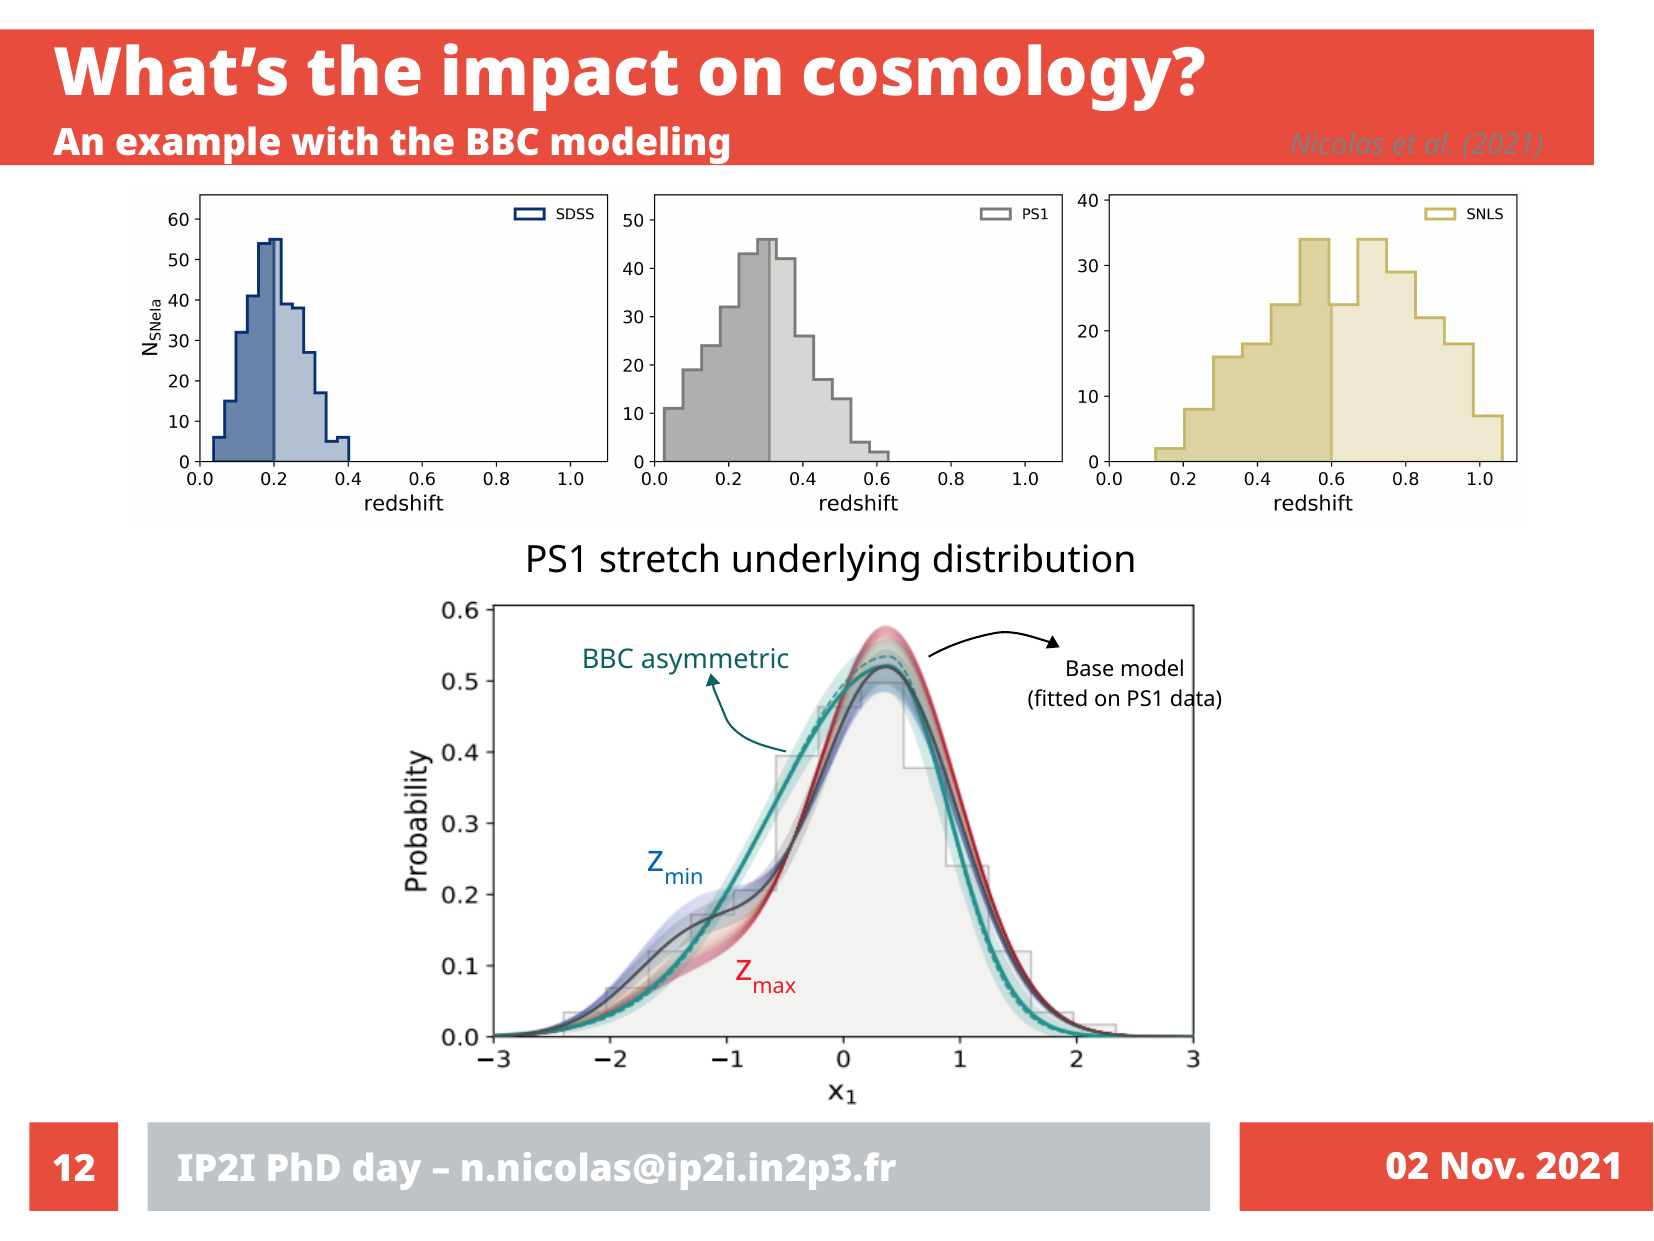

# What’s the impact on cosmology? An example with the BBC modeling
Nicolas et al. (2021)
PS1 stretch underlying distribution
BBC asymmetric
Base model
(fitted on PS1 data)
zmin
zmax
12
IP2I PhD day – n.nicolas@ip2i.in2p3.fr
02 Nov. 2021